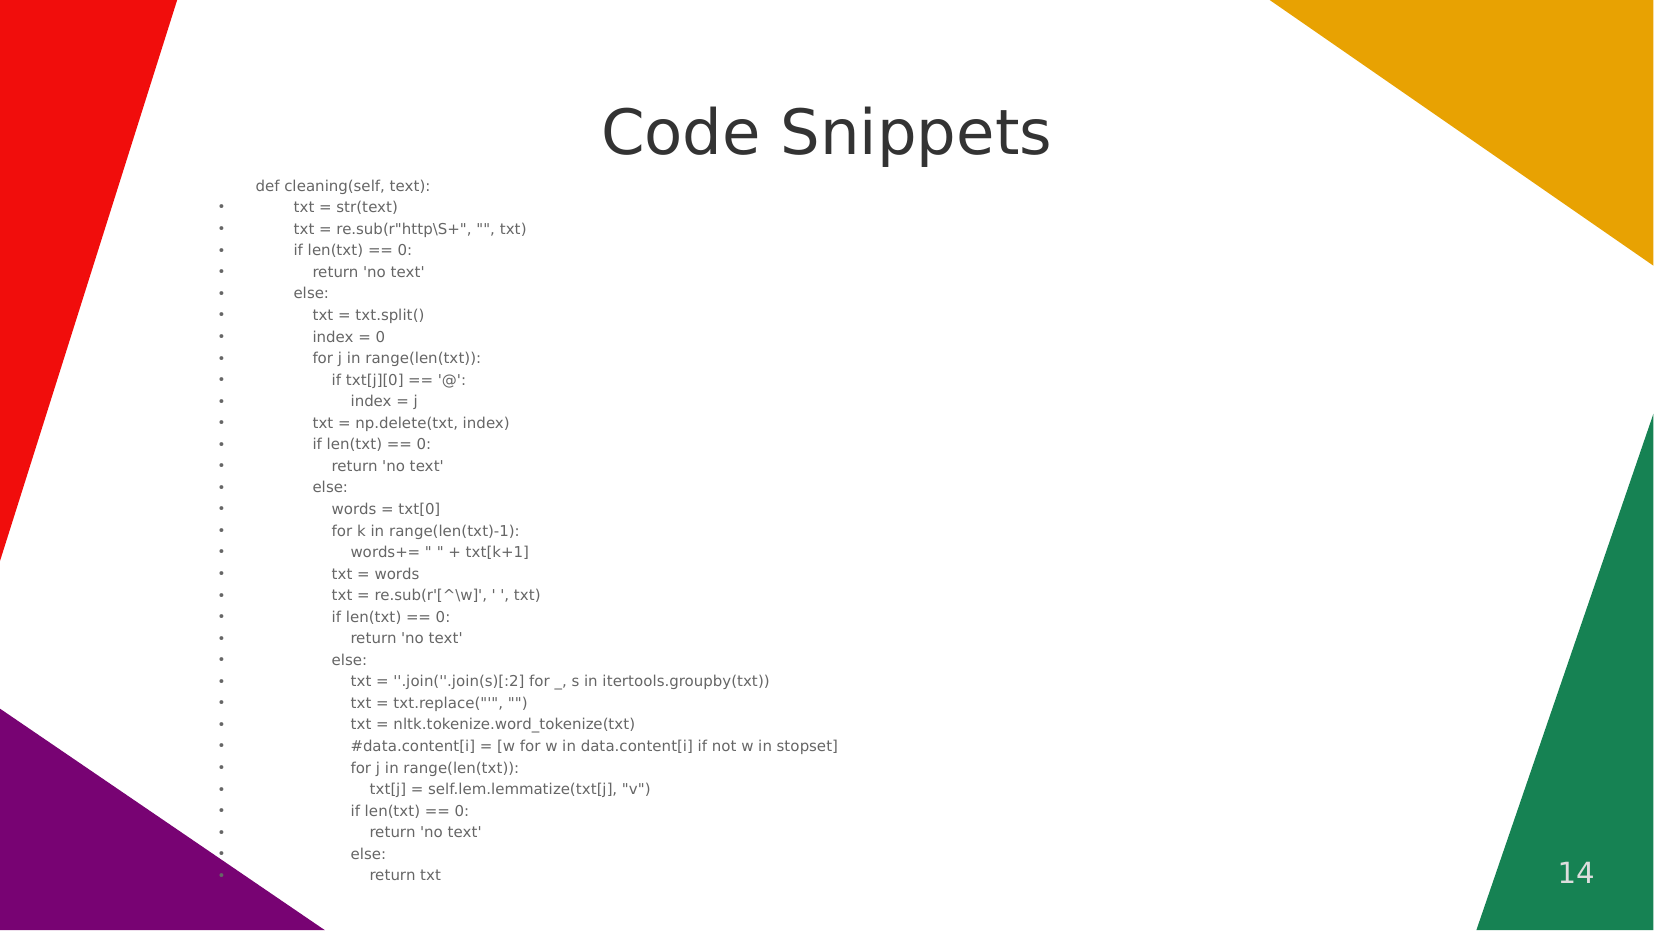

# Code Snippets
def cleaning(self, text):
 txt = str(text)
 txt = re.sub(r"http\S+", "", txt)
 if len(txt) == 0:
 return 'no text'
 else:
 txt = txt.split()
 index = 0
 for j in range(len(txt)):
 if txt[j][0] == '@':
 index = j
 txt = np.delete(txt, index)
 if len(txt) == 0:
 return 'no text'
 else:
 words = txt[0]
 for k in range(len(txt)-1):
 words+= " " + txt[k+1]
 txt = words
 txt = re.sub(r'[^\w]', ' ', txt)
 if len(txt) == 0:
 return 'no text'
 else:
 txt = ''.join(''.join(s)[:2] for _, s in itertools.groupby(txt))
 txt = txt.replace("'", "")
 txt = nltk.tokenize.word_tokenize(txt)
 #data.content[i] = [w for w in data.content[i] if not w in stopset]
 for j in range(len(txt)):
 txt[j] = self.lem.lemmatize(txt[j], "v")
 if len(txt) == 0:
 return 'no text'
 else:
 return txt
14